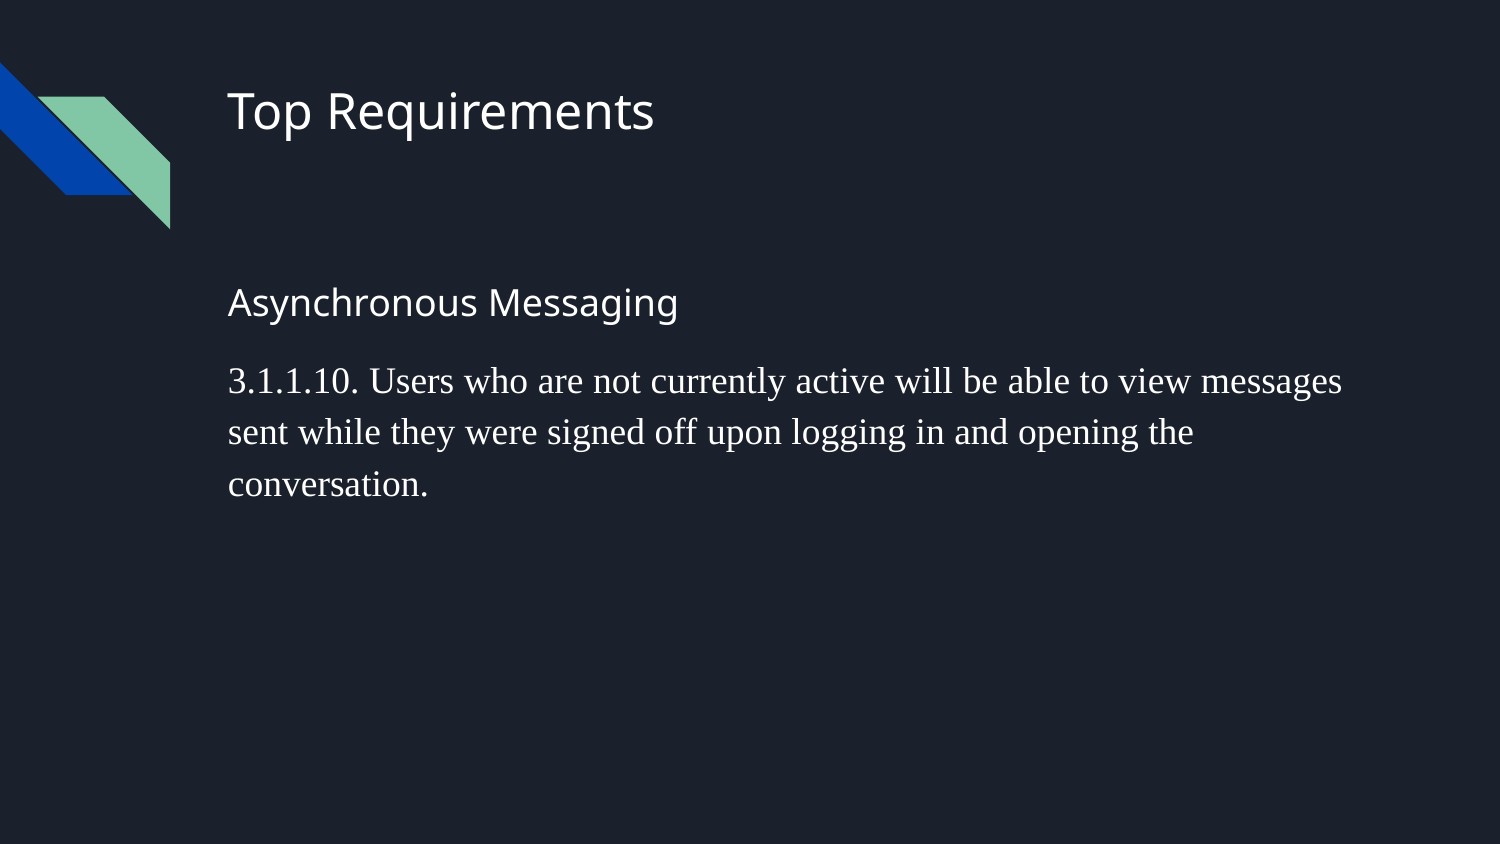

# Top Requirements
Asynchronous Messaging
3.1.1.10. Users who are not currently active will be able to view messages sent while they were signed off upon logging in and opening the conversation.